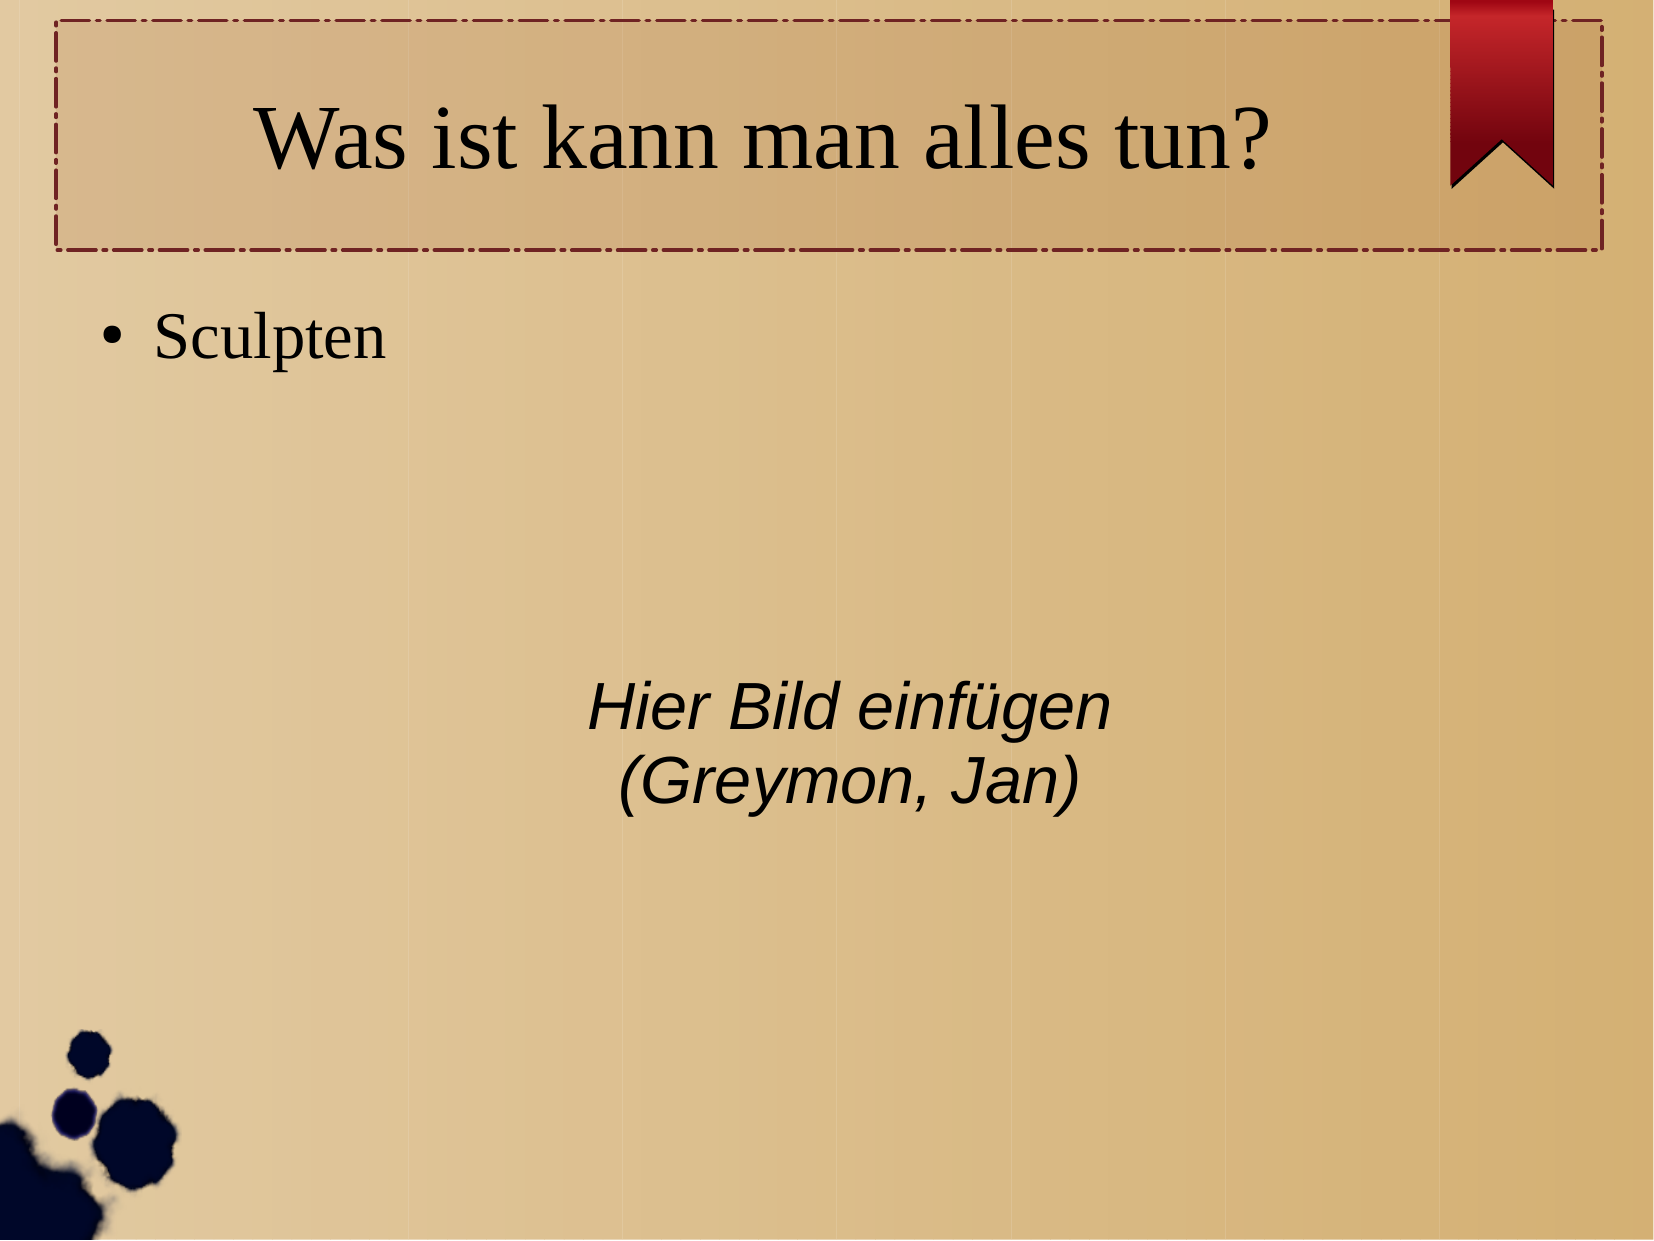

# Was ist kann man alles tun?
Sculpten
Hier Bild einfügen
(Greymon, Jan)